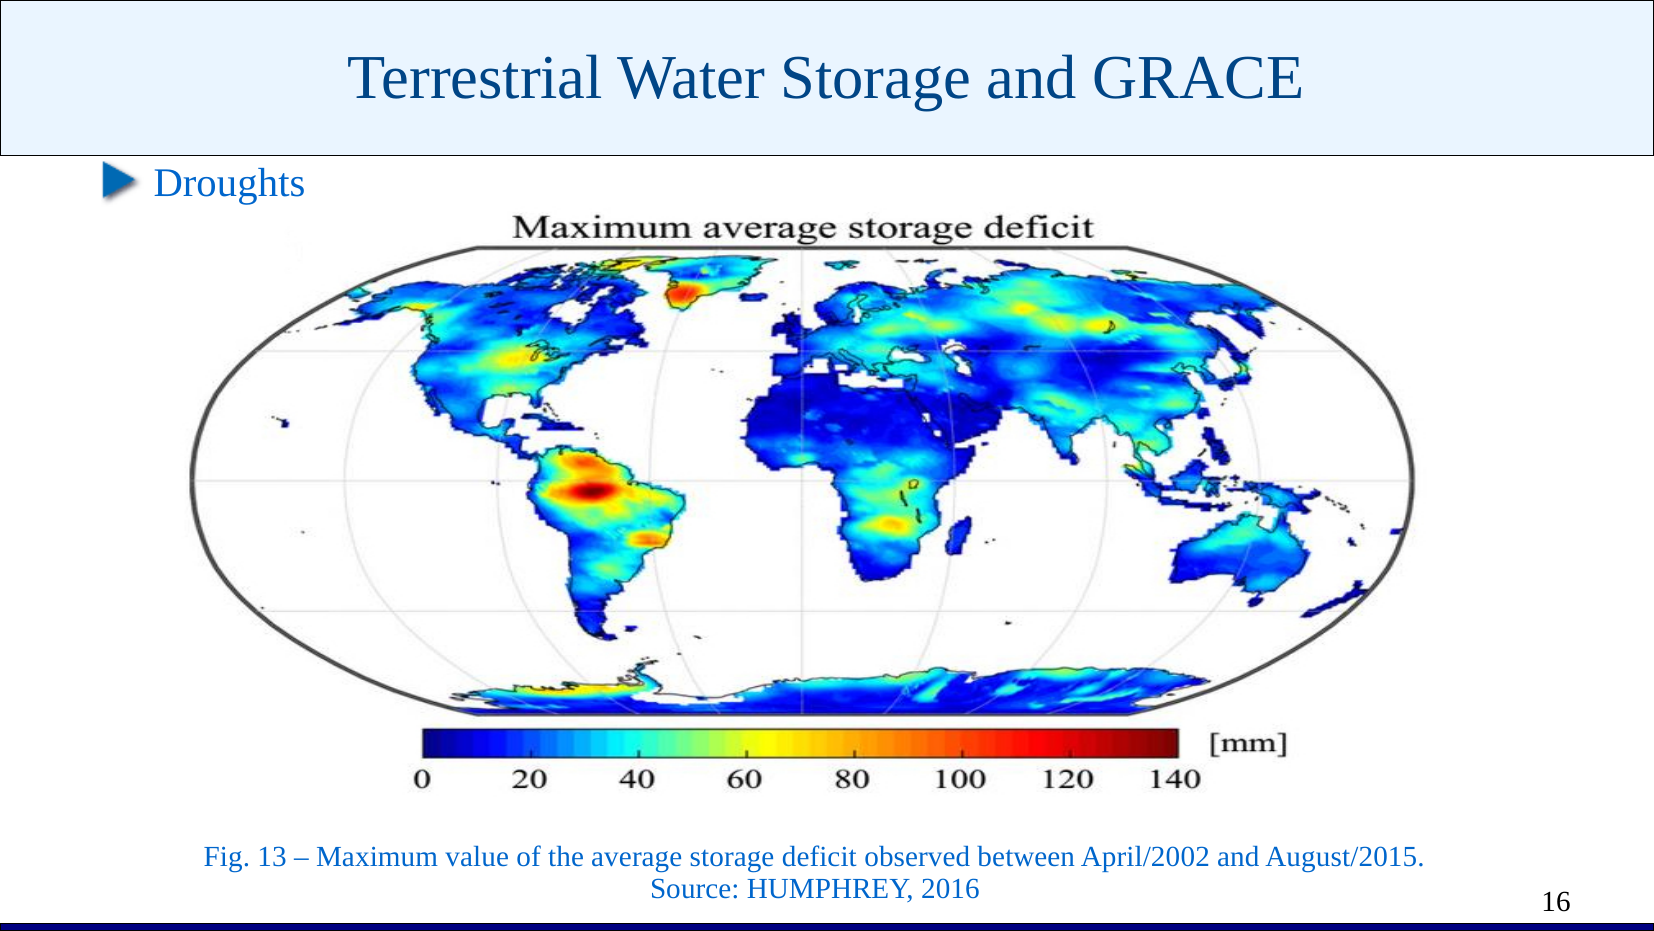

# Terrestrial Water Storage and GRACE
Droughts
Fig. 13 – Maximum value of the average storage deficit observed between April/2002 and August/2015. Source: HUMPHREY, 2016
16